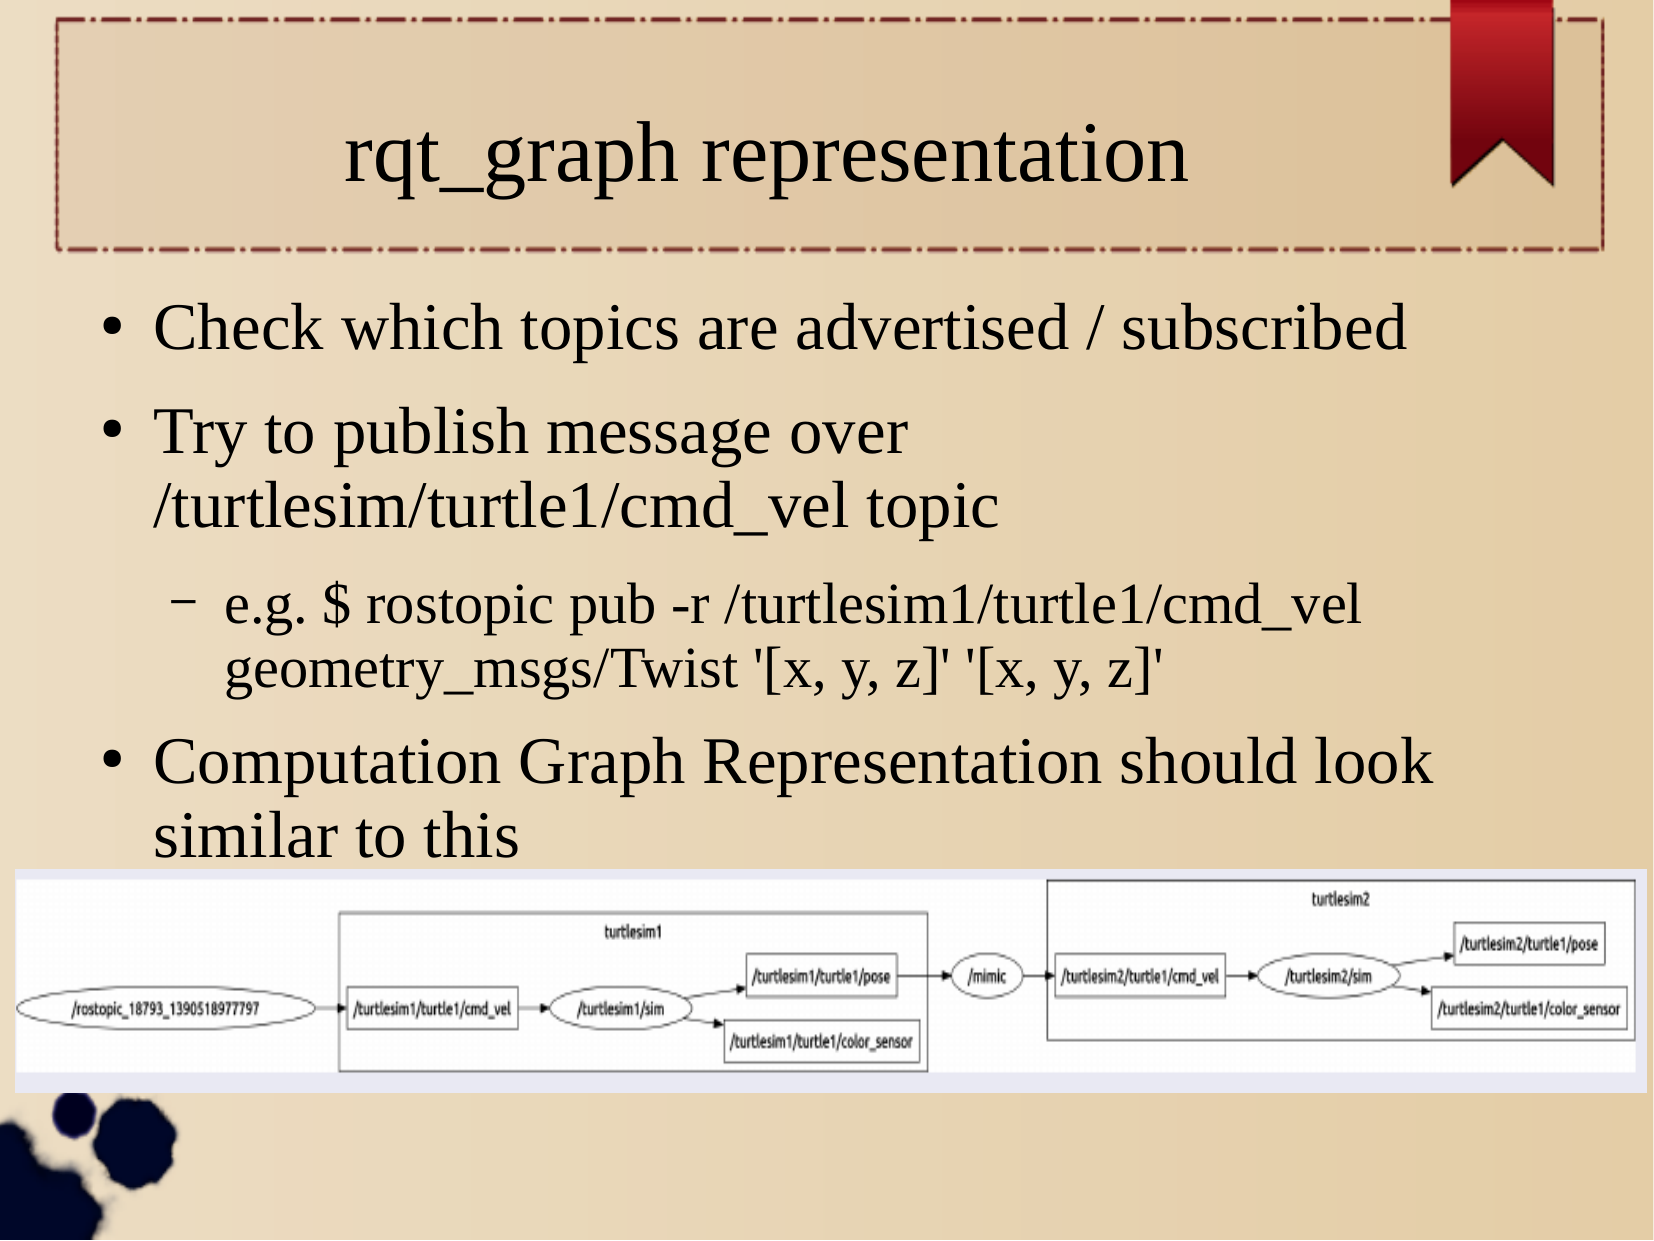

# rqt_graph representation
Check which topics are advertised / subscribed
Try to publish message over /turtlesim/turtle1/cmd_vel topic
e.g. $ rostopic pub -r /turtlesim1/turtle1/cmd_vel geometry_msgs/Twist '[x, y, z]' '[x, y, z]'
Computation Graph Representation should look similar to this